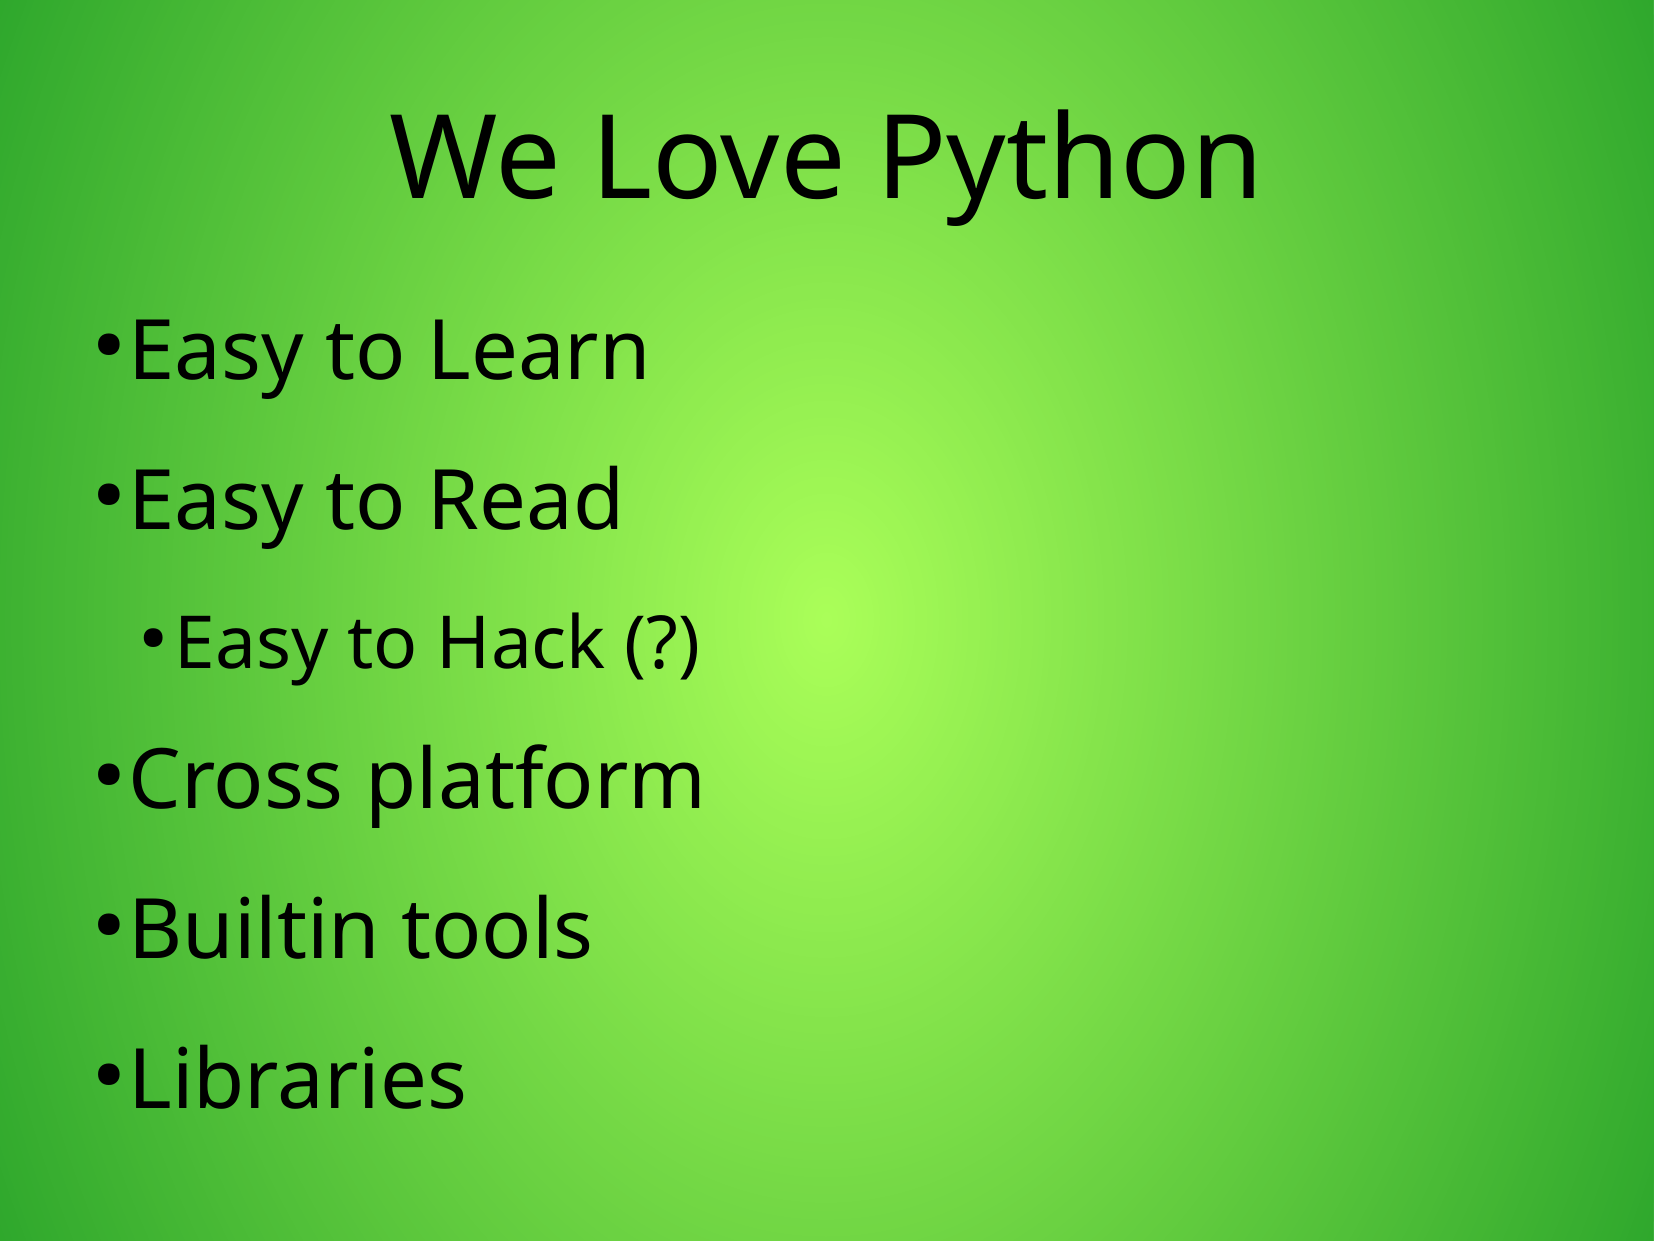

# We Love Python
Easy to Learn
Easy to Read
Easy to Hack (?)
Cross platform
Builtin tools
Libraries